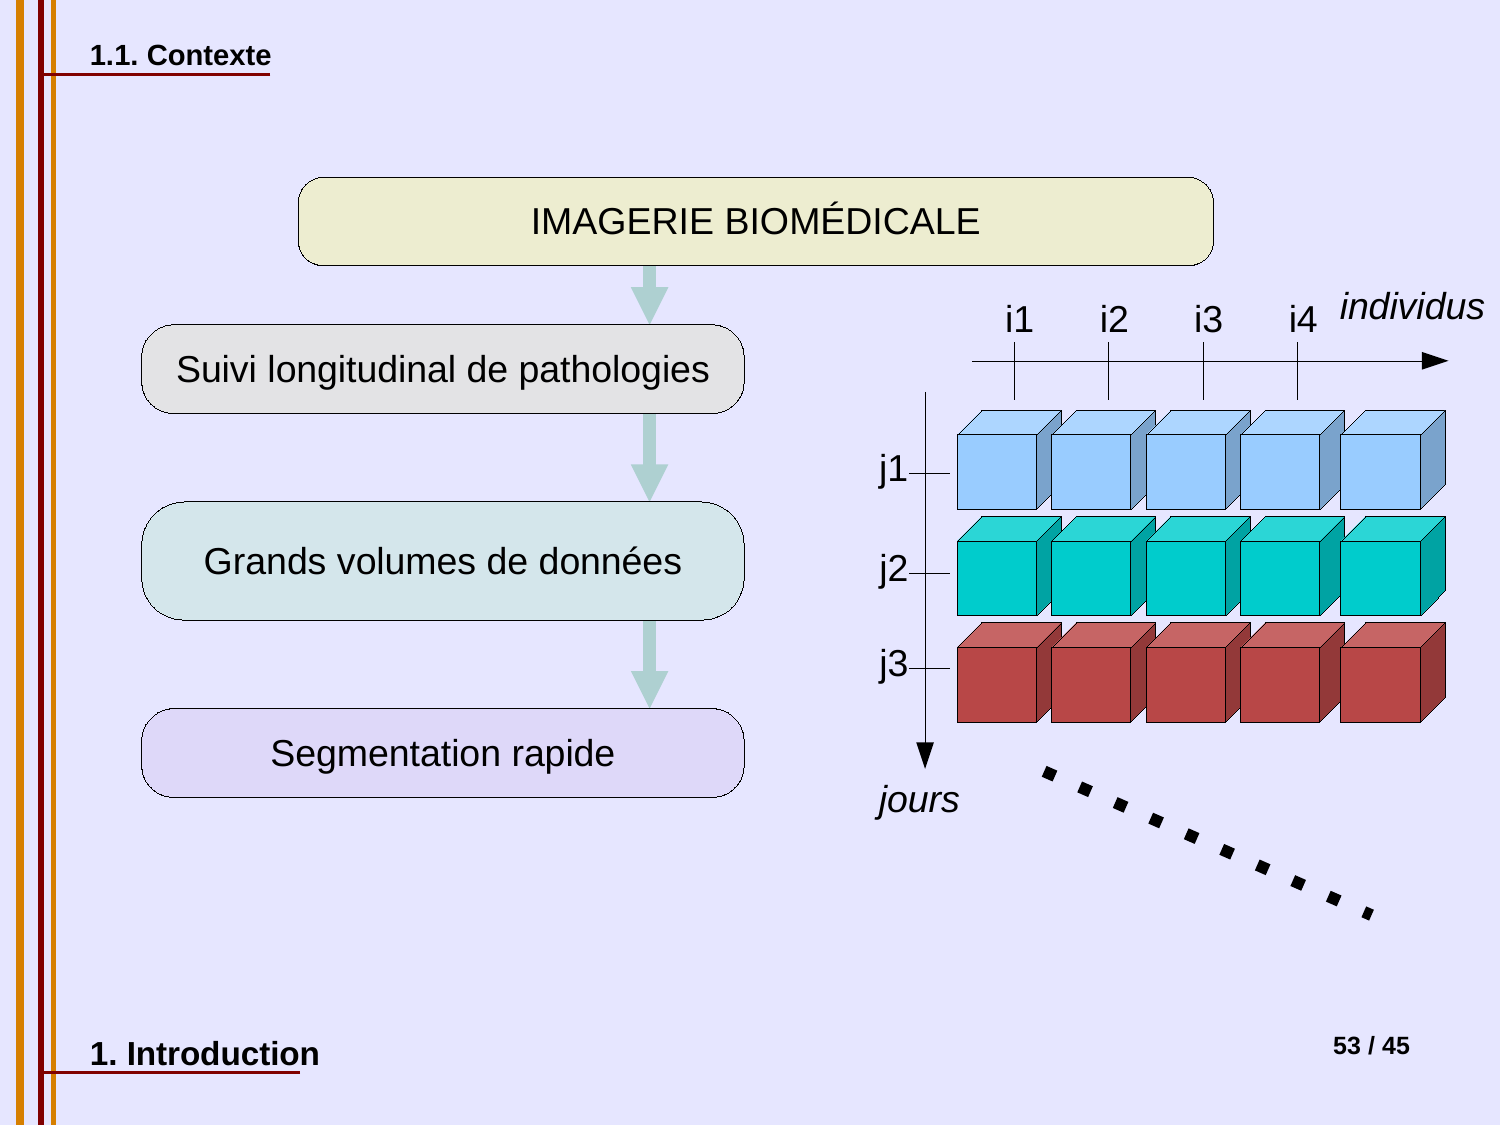

# 1.1. Contexte
IMAGERIE BIOMÉDICALE
individus
i1
i2
i3
i4
Suivi longitudinal de pathologies
j1
Grands volumes de données
j2
j3
Segmentation rapide
jours
53
1. Introduction